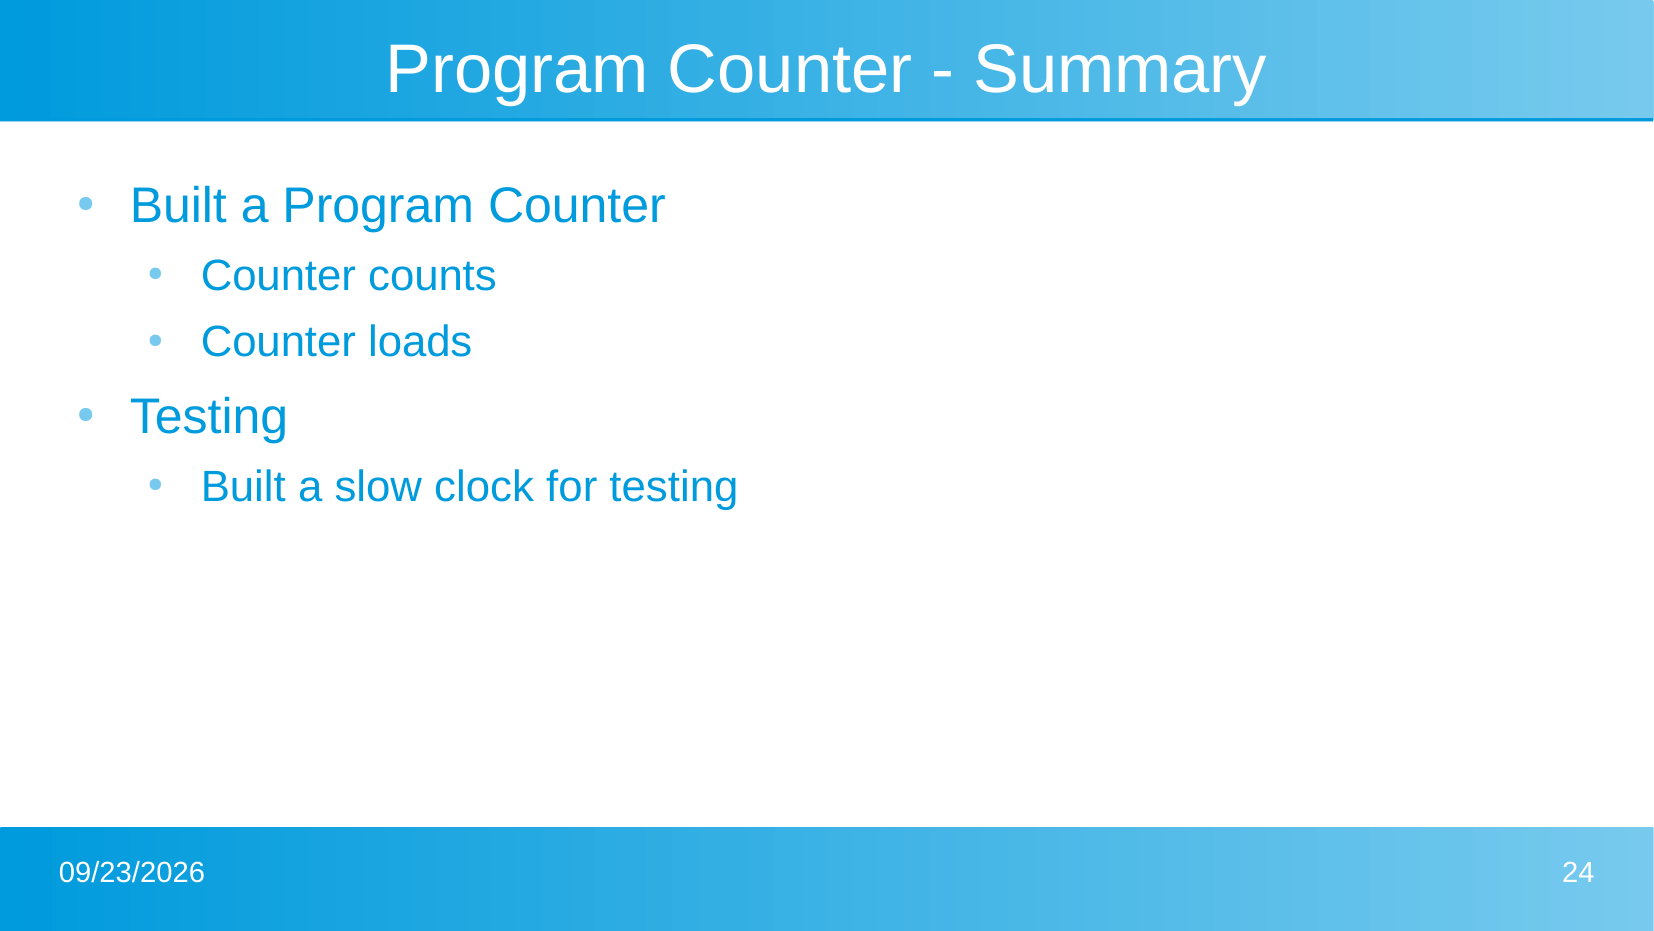

# Program Counter - Summary
Built a Program Counter
Counter counts
Counter loads
Testing
Built a slow clock for testing
24